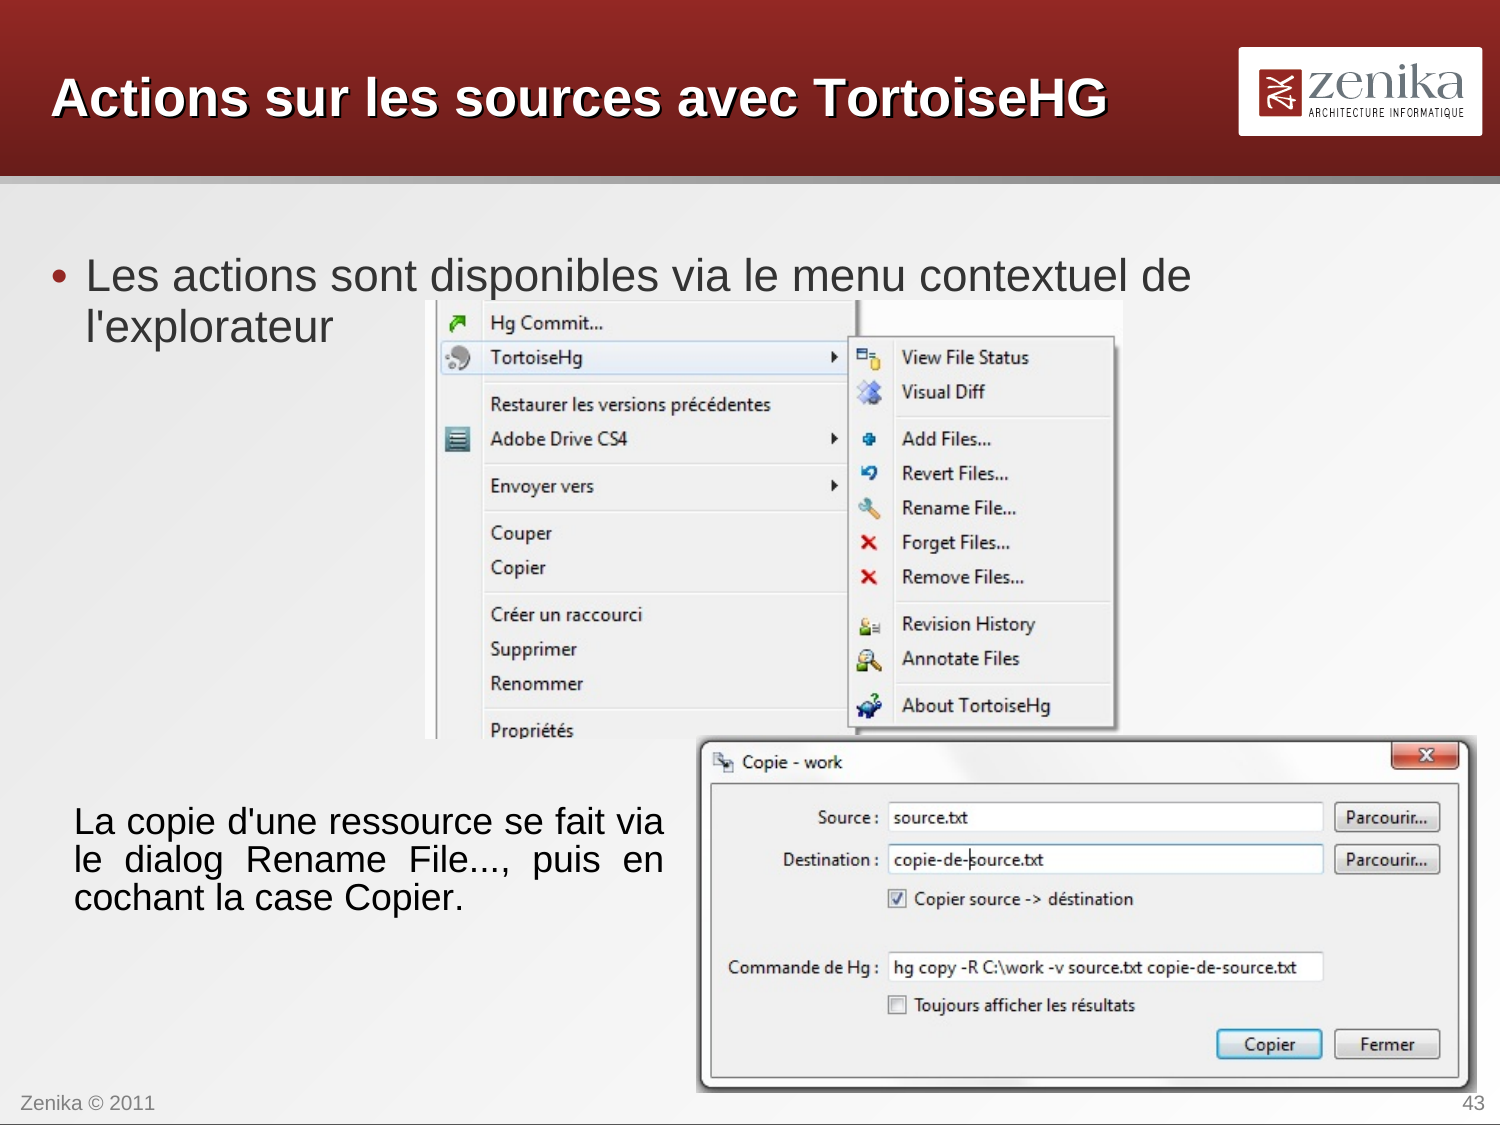

# Actions sur les sources avec TortoiseHG
Les actions sont disponibles via le menu contextuel de l'explorateur
La copie d'une ressource se fait via le dialog Rename File..., puis en cochant la case Copier.